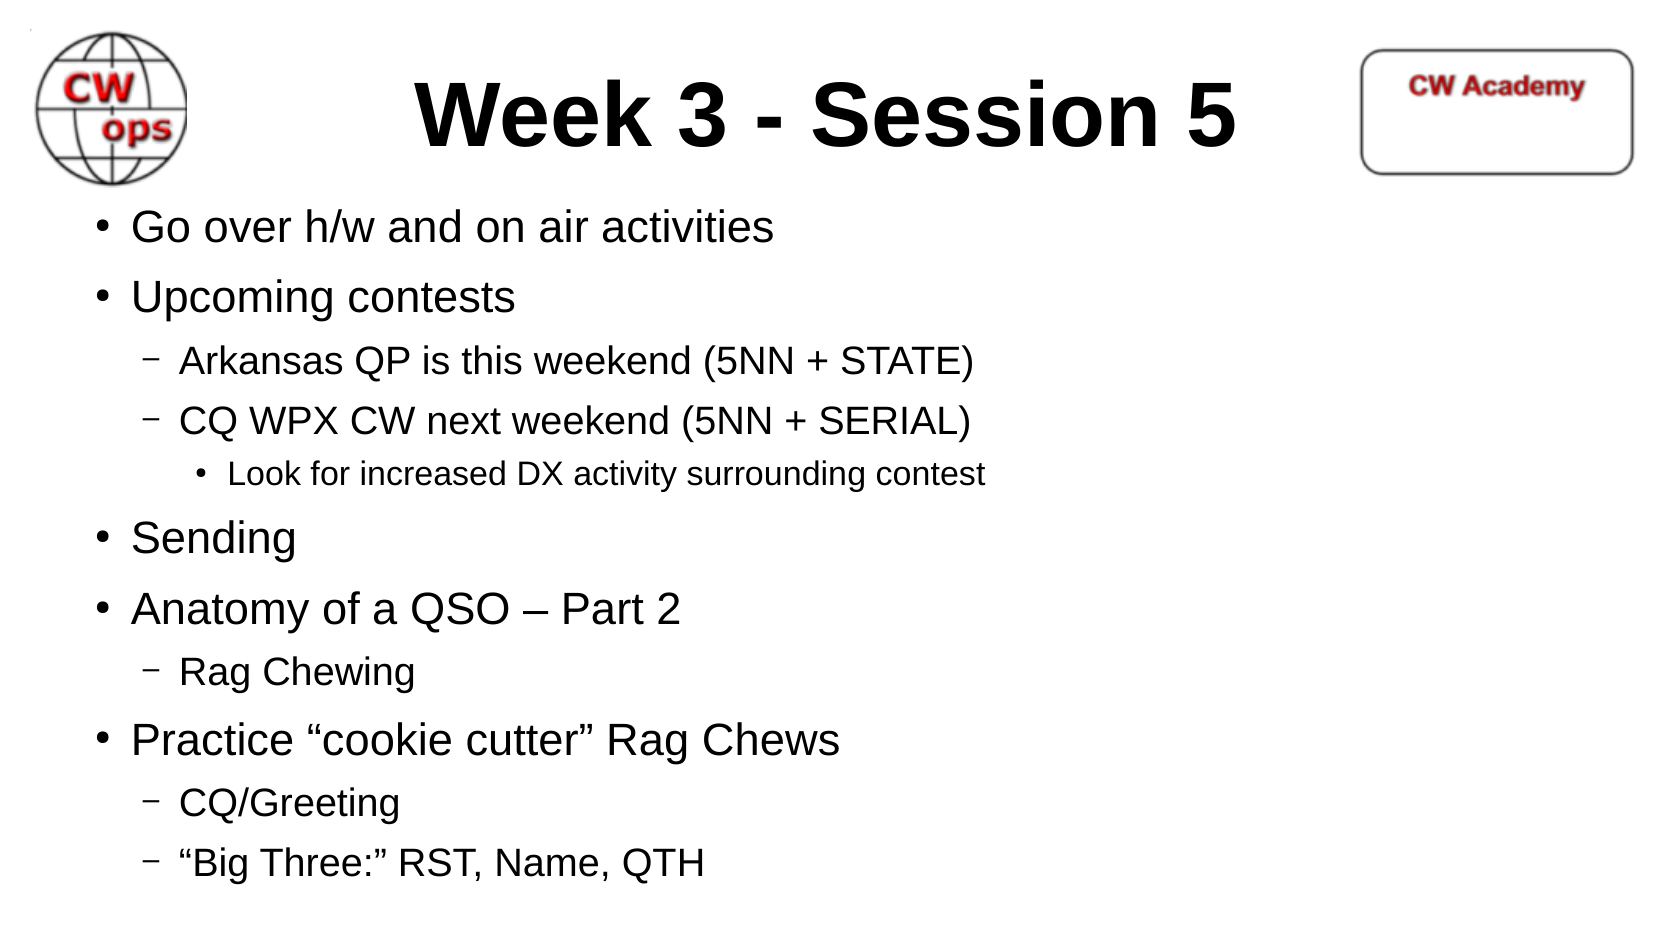

# Week 3 - Session 5
Go over h/w and on air activities
Upcoming contests
Arkansas QP is this weekend (5NN + STATE)
CQ WPX CW next weekend (5NN + SERIAL)
Look for increased DX activity surrounding contest
Sending
Anatomy of a QSO – Part 2
Rag Chewing
Practice “cookie cutter” Rag Chews
CQ/Greeting
“Big Three:” RST, Name, QTH